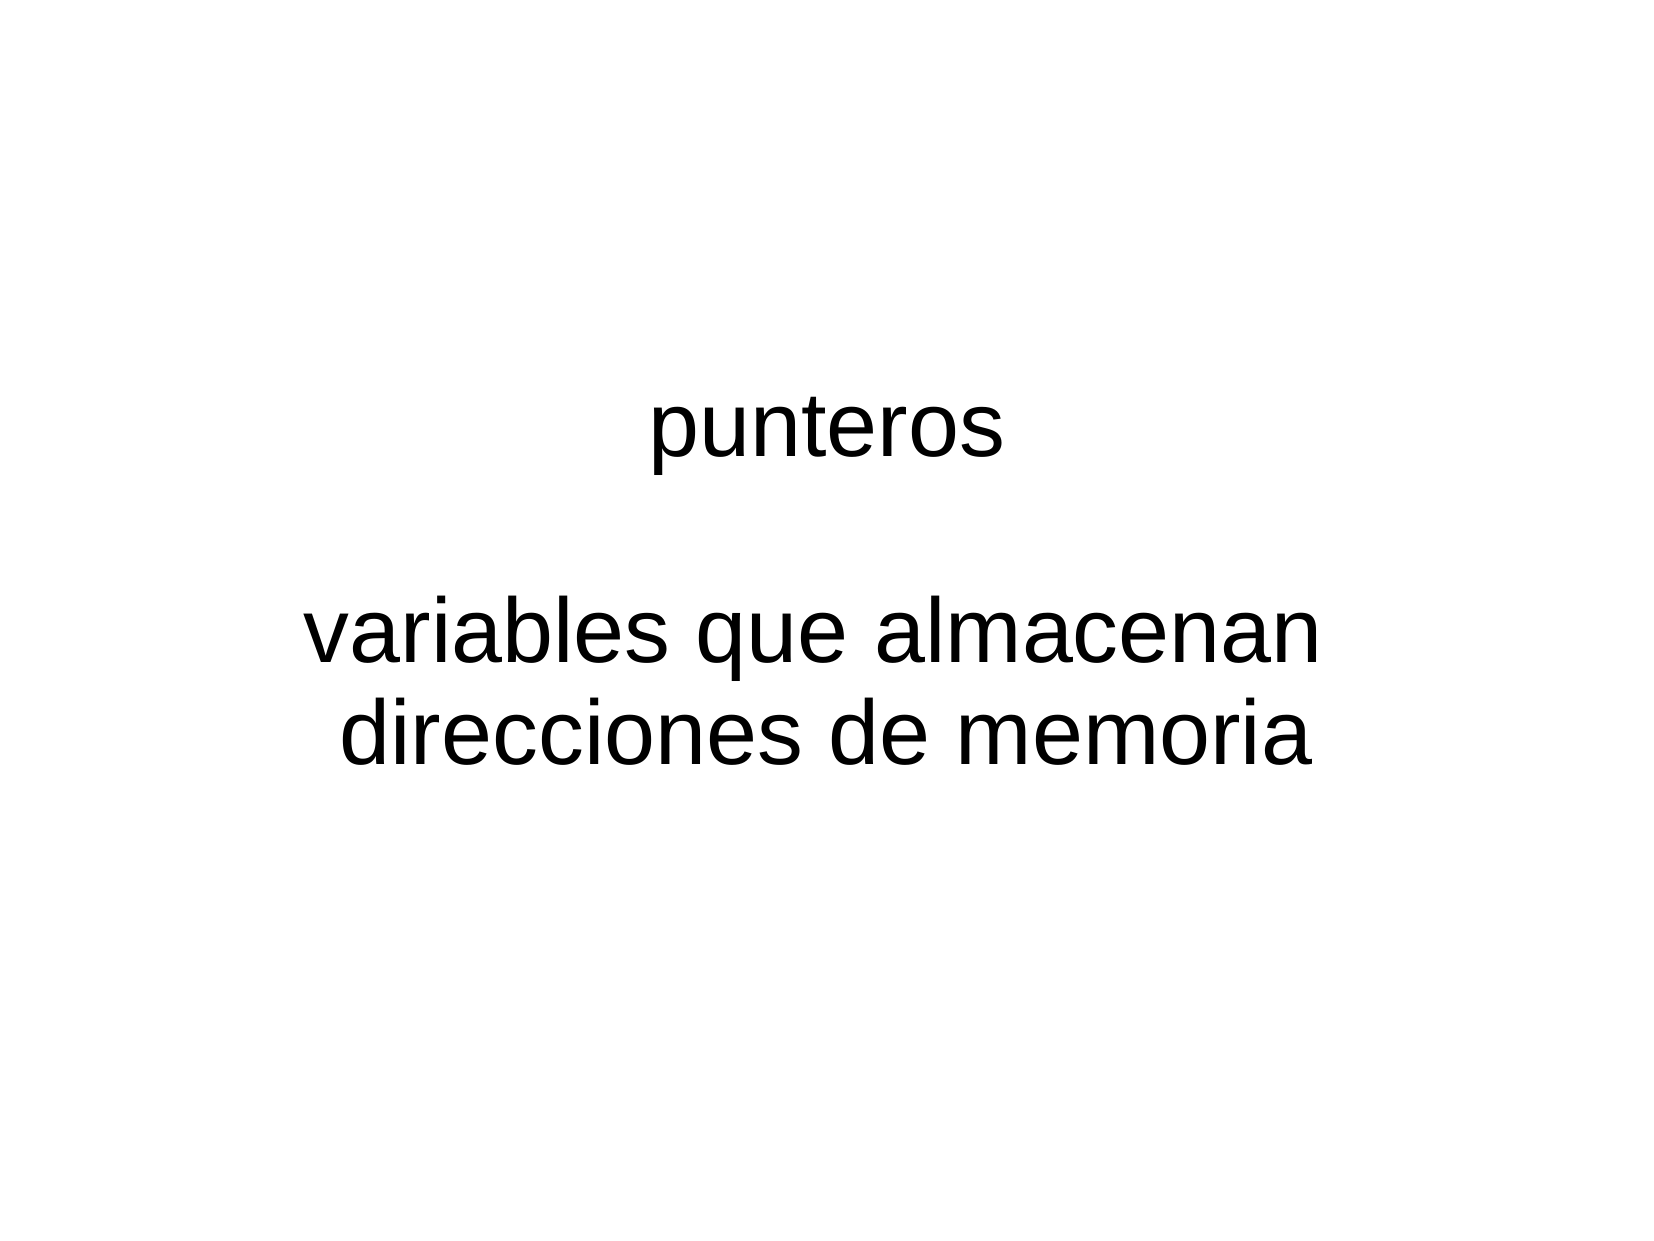

# punteros
variables que almacenan
direcciones de memoria